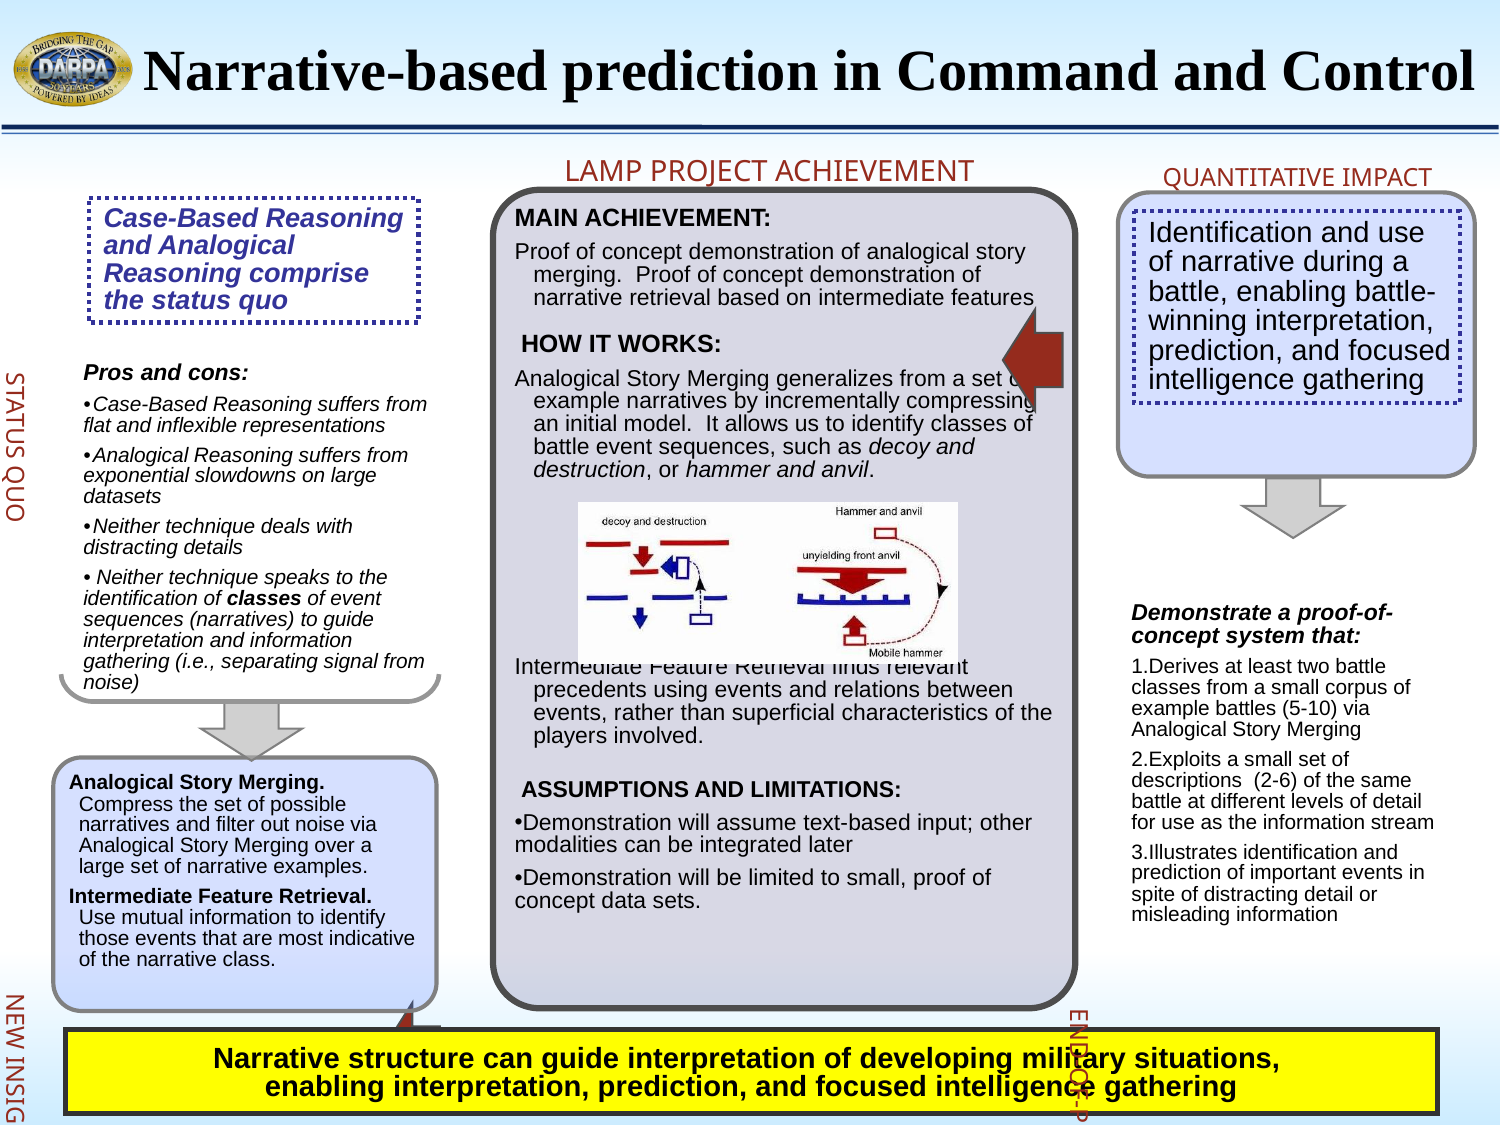

# Narrative-based prediction in Command and Control
LAMP PROJECT ACHIEVEMENT
QUANTITATIVE IMPACT
STATUS QUO
NEW INSIGHTS
END-OF-PHASE GOAL
Case-Based Reasoning and Analogical Reasoning comprise the status quo
Identification and use of narrative during a battle, enabling battle-winning interpretation, prediction, and focused intelligence gathering
MAIN ACHIEVEMENT:
Proof of concept demonstration of analogical story merging. Proof of concept demonstration of narrative retrieval based on intermediate features
 HOW IT WORKS:
Analogical Story Merging generalizes from a set of example narratives by incrementally compressing an initial model. It allows us to identify classes of battle event sequences, such as decoy and destruction, or hammer and anvil.
Intermediate Feature Retrieval finds relevant precedents using events and relations between events, rather than superficial characteristics of the players involved.
 ASSUMPTIONS AND LIMITATIONS:
Demonstration will assume text-based input; other modalities can be integrated later
Demonstration will be limited to small, proof of concept data sets.
Pros and cons:
•	Case-Based Reasoning suffers from flat and inflexible representations
•	Analogical Reasoning suffers from exponential slowdowns on large datasets
•	Neither technique deals with distracting details
• Neither technique speaks to the identification of classes of event sequences (narratives) to guide interpretation and information gathering (i.e., separating signal from noise)
Demonstrate a proof-of-concept system that:
Derives at least two battle classes from a small corpus of example battles (5-10) via Analogical Story Merging
Exploits a small set of descriptions (2-6) of the same battle at different levels of detail for use as the information stream
Illustrates identification and prediction of important events in spite of distracting detail or misleading information
Analogical Story Merging. Compress the set of possible narratives and filter out noise via Analogical Story Merging over a large set of narrative examples.
Intermediate Feature Retrieval.
Use mutual information to identify those events that are most indicative of the narrative class.
Narrative structure can guide interpretation of developing military situations,
enabling interpretation, prediction, and focused intelligence gathering